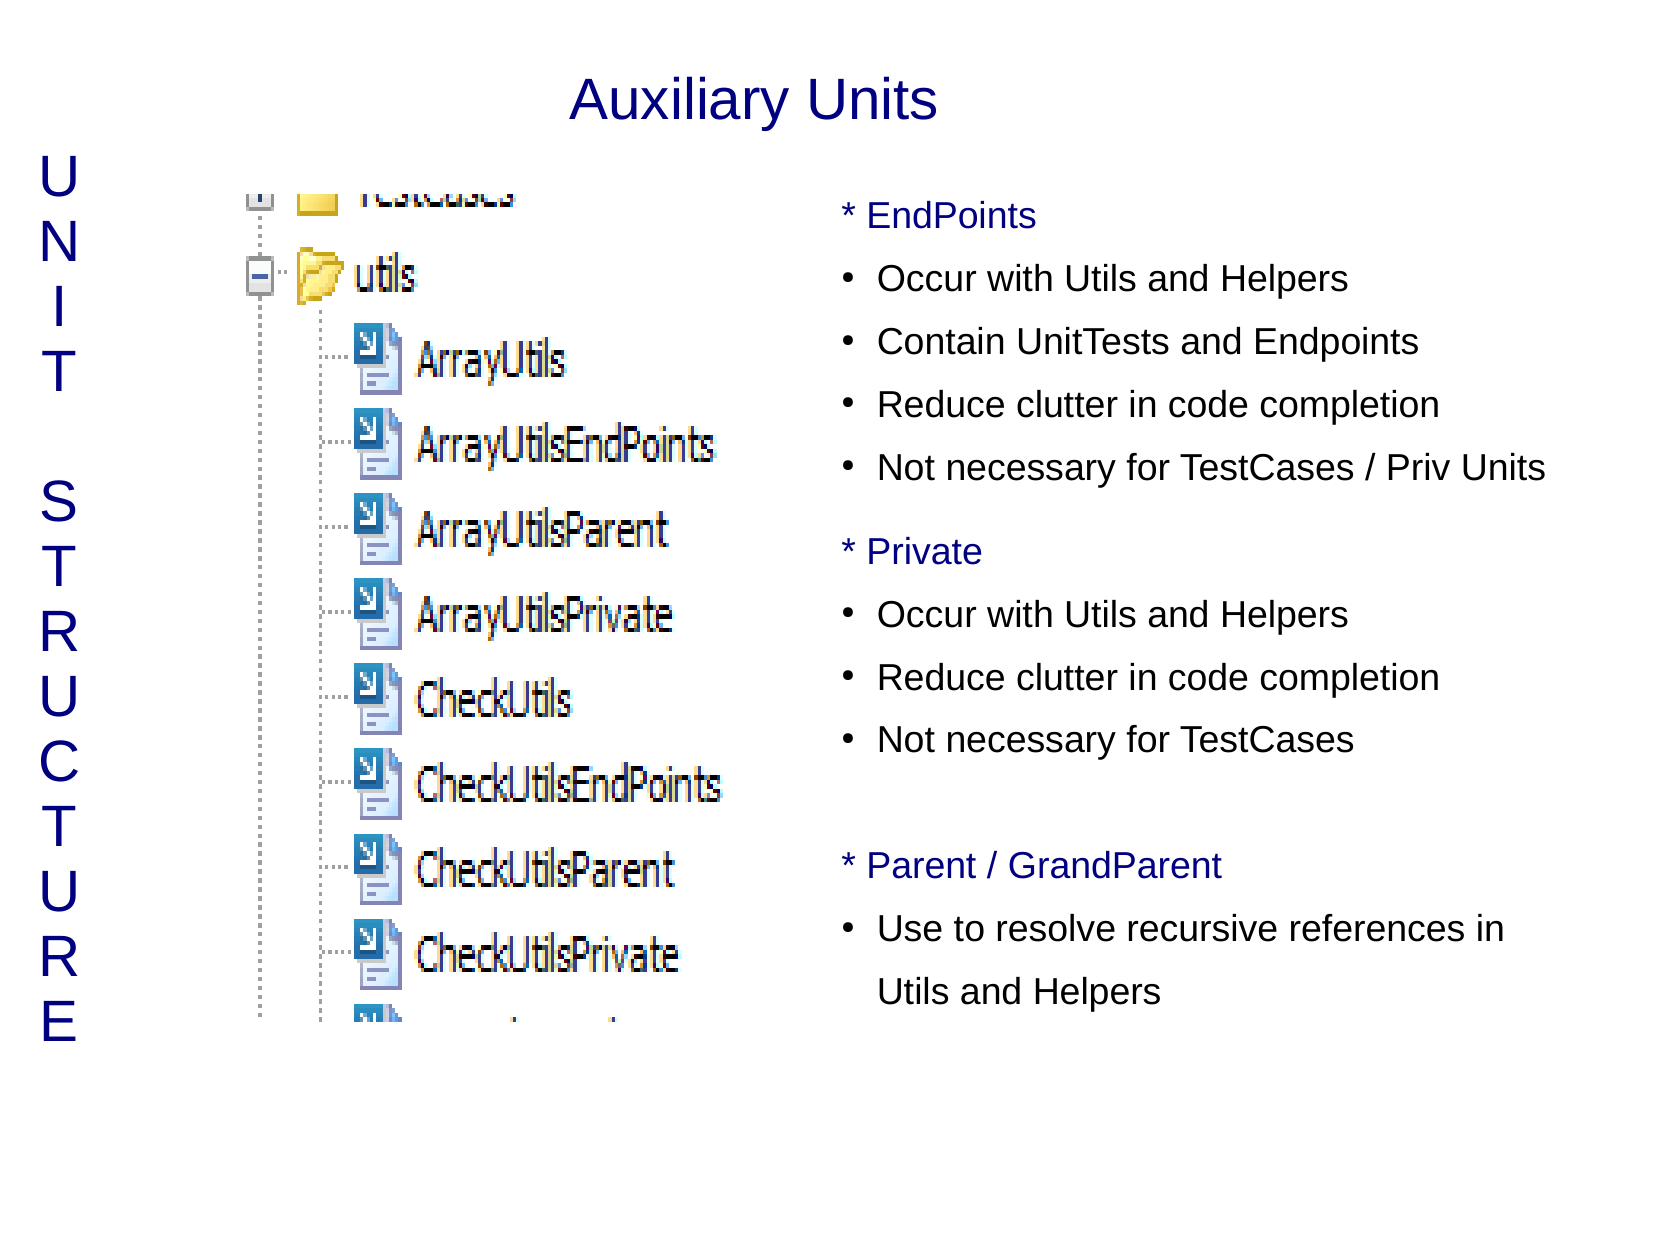

Auxiliary Units
UNIT 	STRUCTURE
* EndPoints
Occur with Utils and Helpers
Contain UnitTests and Endpoints
Reduce clutter in code completion
Not necessary for TestCases / Priv Units
* Private
Occur with Utils and Helpers
Reduce clutter in code completion
Not necessary for TestCases
* Parent / GrandParent
Use to resolve recursive references in Utils and Helpers